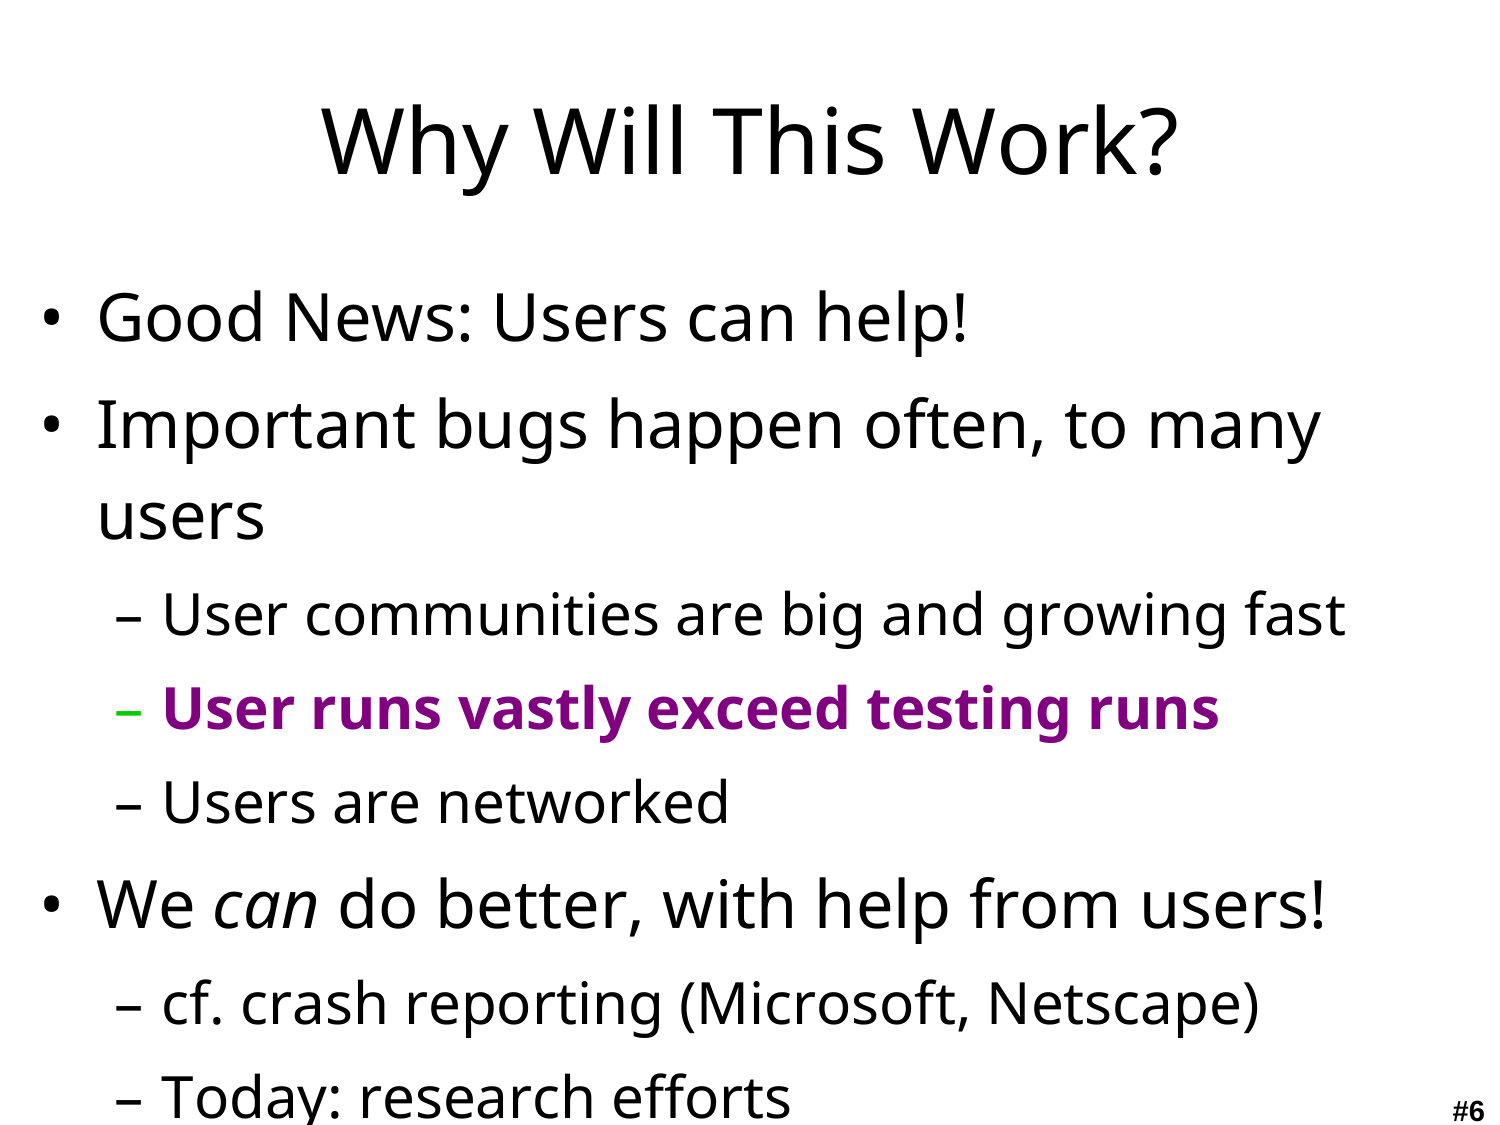

# Why Will This Work?
Good News: Users can help!
Important bugs happen often, to many users
User communities are big and growing fast
User runs vastly exceed testing runs
Users are networked
We can do better, with help from users!
cf. crash reporting (Microsoft, Netscape)
Today: research efforts
6